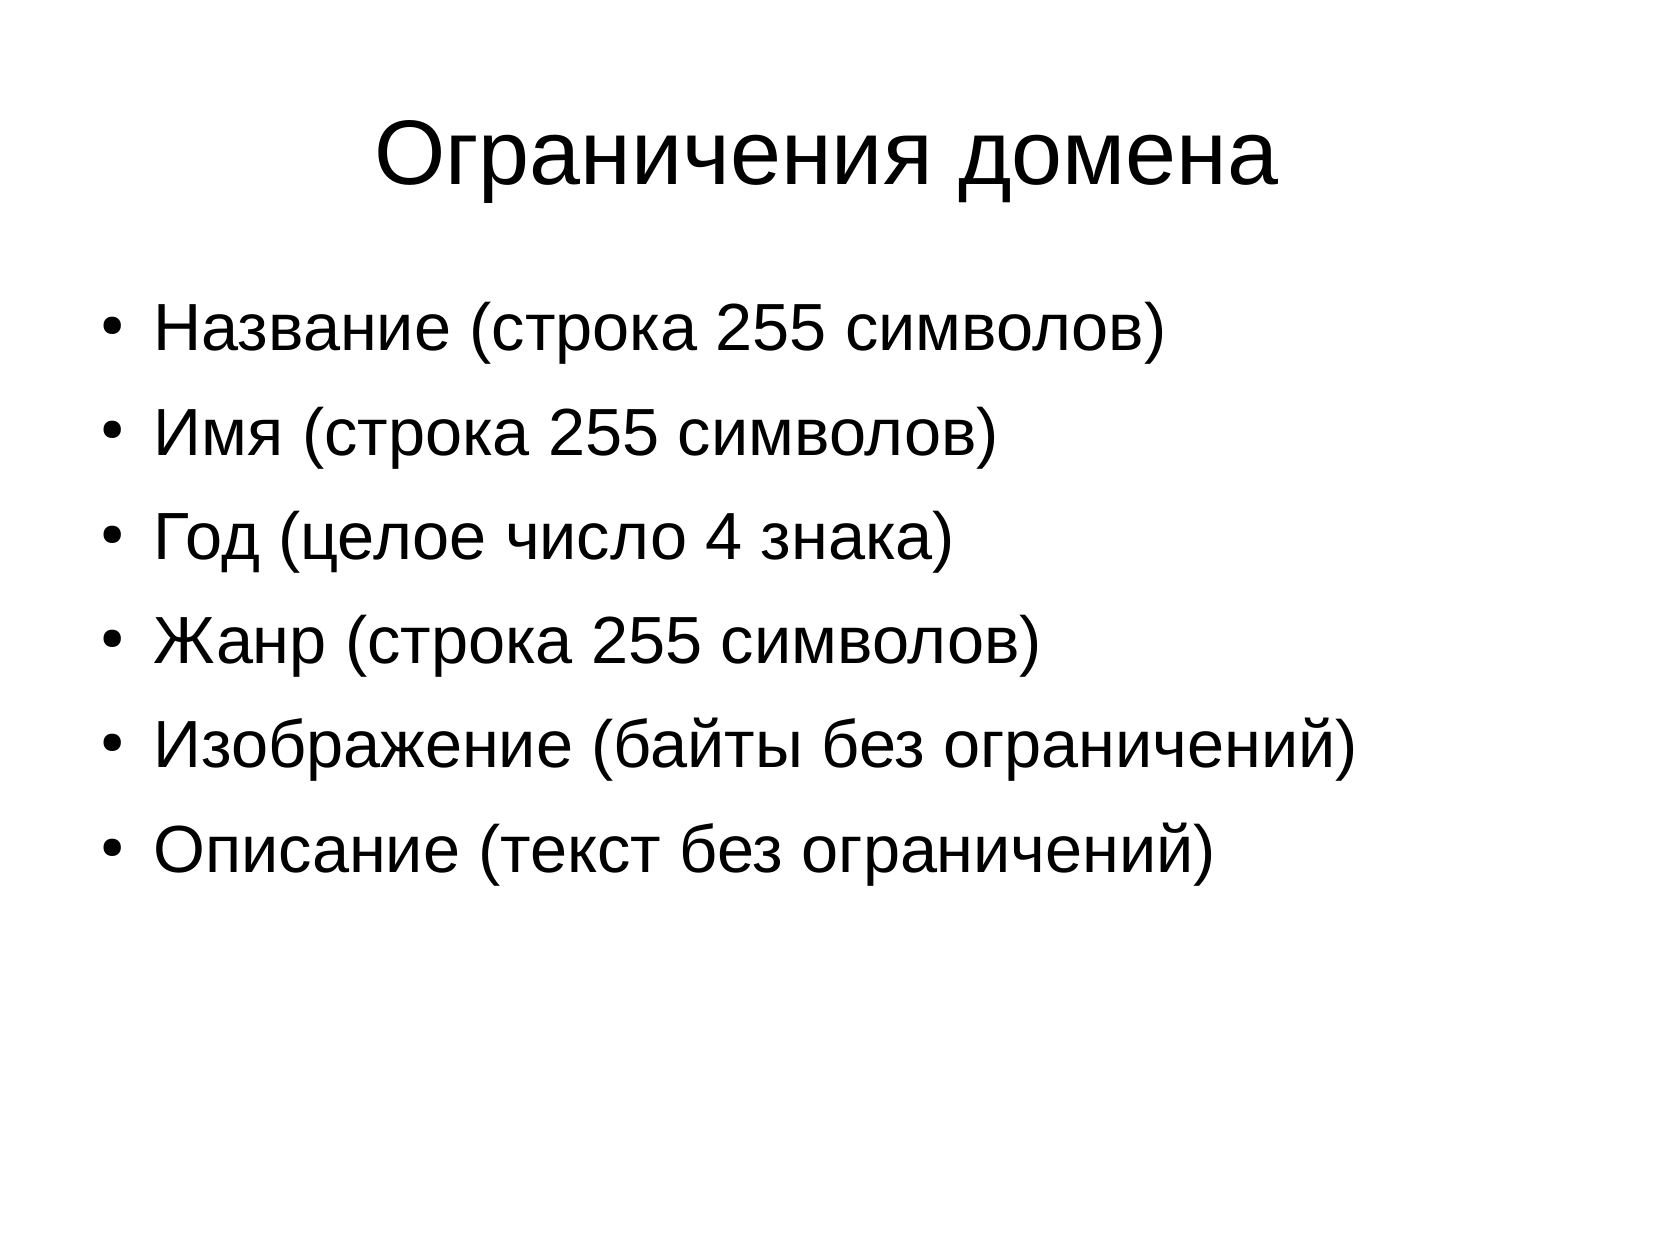

# Ограничения домена
Название (строка 255 символов)
Имя (строка 255 символов)
Год (целое число 4 знака)
Жанр (строка 255 символов)
Изображение (байты без ограничений)
Описание (текст без ограничений)